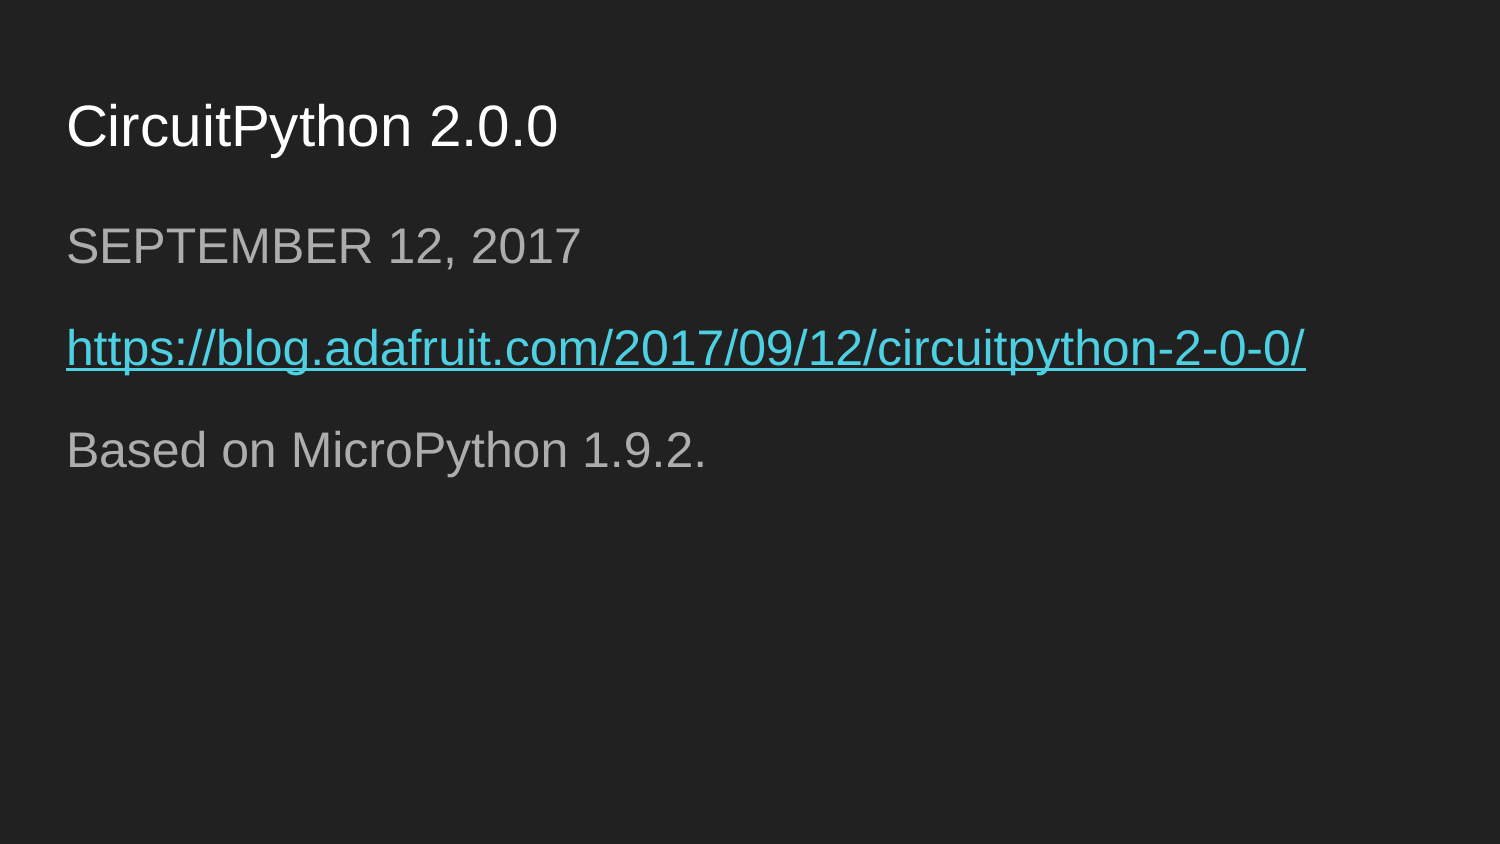

# CircuitPython 2.0.0
SEPTEMBER 12, 2017
https://blog.adafruit.com/2017/09/12/circuitpython-2-0-0/
Based on MicroPython 1.9.2.